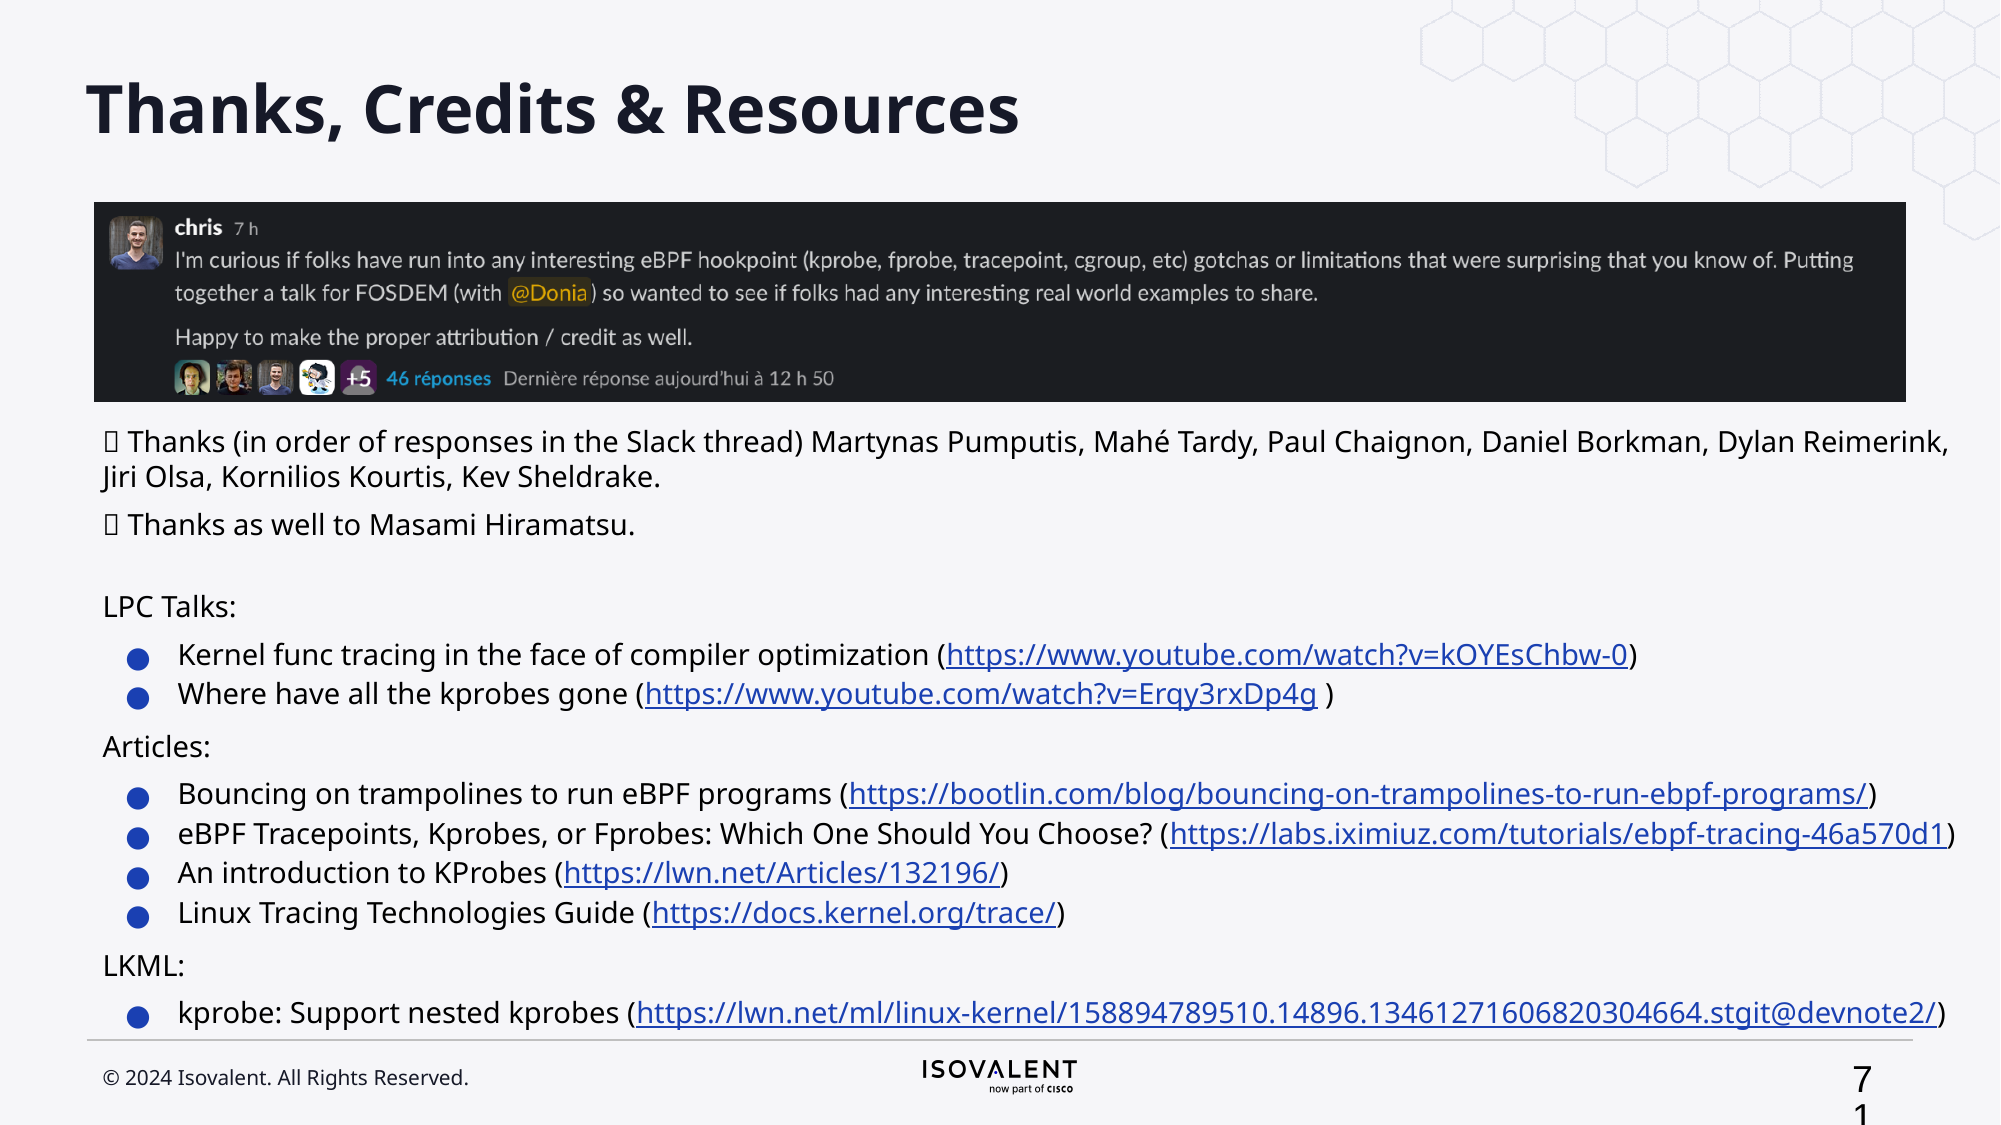

# Thanks, Credits & Resources
🙏 Thanks (in order of responses in the Slack thread) Martynas Pumputis, Mahé Tardy, Paul Chaignon, Daniel Borkman, Dylan Reimerink, Jiri Olsa, Kornilios Kourtis, Kev Sheldrake.
🙏 Thanks as well to Masami Hiramatsu.
LPC Talks:
Kernel func tracing in the face of compiler optimization (https://www.youtube.com/watch?v=kOYEsChbw-0)
Where have all the kprobes gone (https://www.youtube.com/watch?v=Erqy3rxDp4g )
Articles:
Bouncing on trampolines to run eBPF programs (https://bootlin.com/blog/bouncing-on-trampolines-to-run-ebpf-programs/)
eBPF Tracepoints, Kprobes, or Fprobes: Which One Should You Choose? (https://labs.iximiuz.com/tutorials/ebpf-tracing-46a570d1)
An introduction to KProbes (https://lwn.net/Articles/132196/)
Linux Tracing Technologies Guide (https://docs.kernel.org/trace/)
LKML:
kprobe: Support nested kprobes (https://lwn.net/ml/linux-kernel/158894789510.14896.13461271606820304664.stgit@devnote2/)